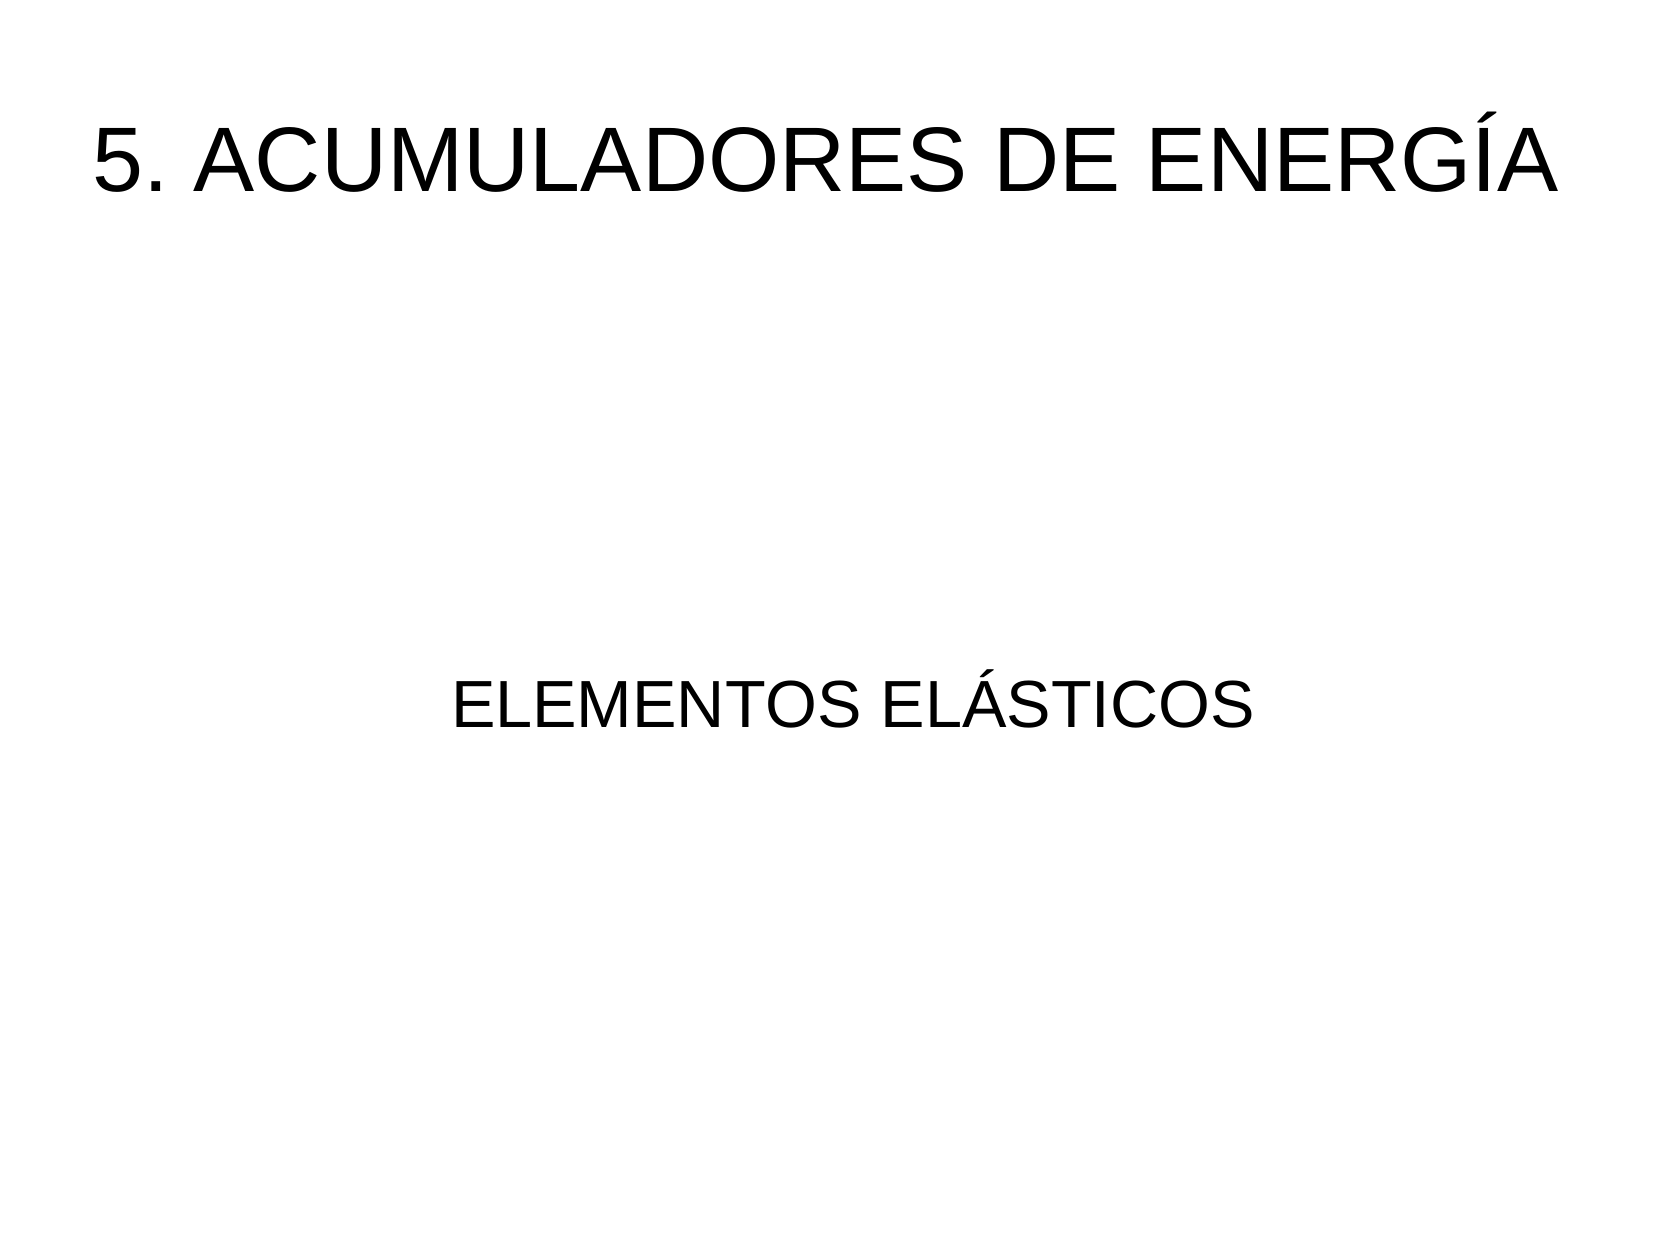

# 5. ACUMULADORES DE ENERGÍA
ELEMENTOS ELÁSTICOS